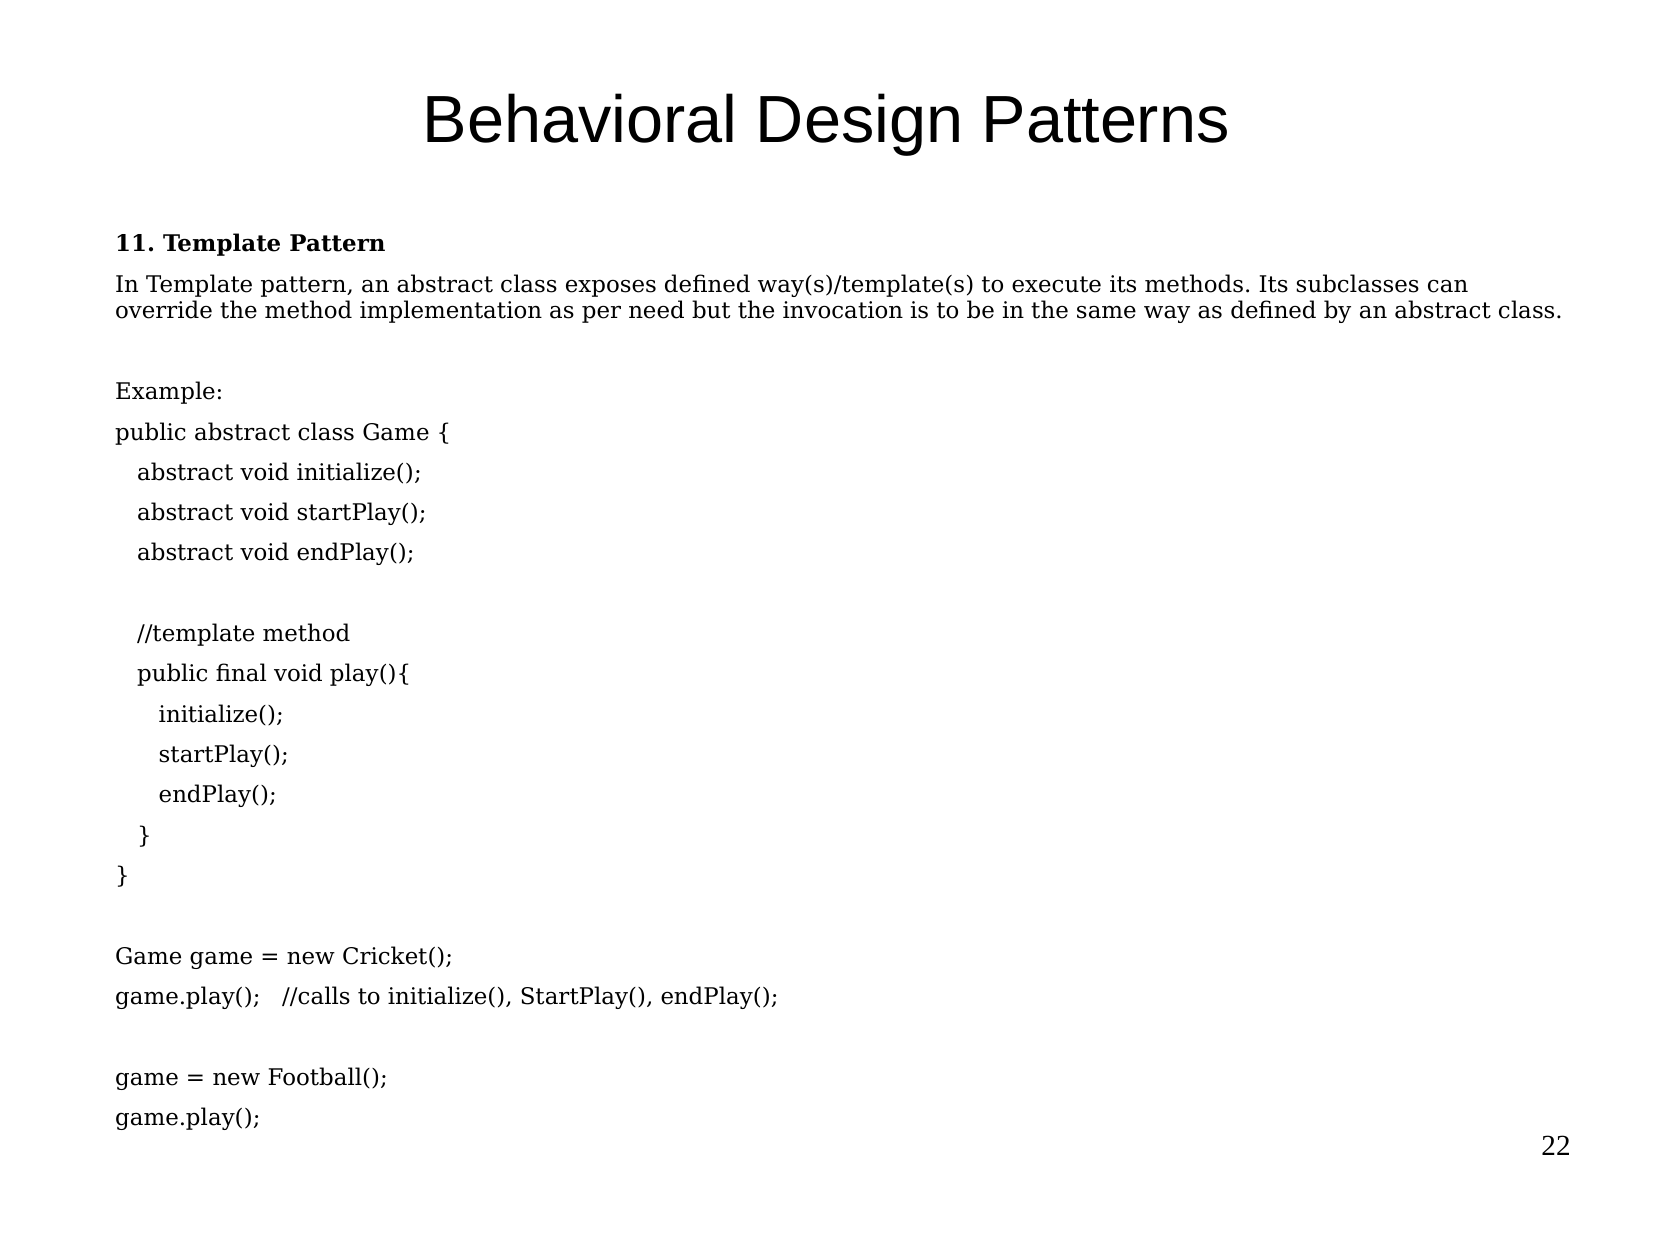

# Behavioral Design Patterns
11. Template Pattern
In Template pattern, an abstract class exposes defined way(s)/template(s) to execute its methods. Its subclasses can override the method implementation as per need but the invocation is to be in the same way as defined by an abstract class.
Example:
public abstract class Game {
 abstract void initialize();
 abstract void startPlay();
 abstract void endPlay();
 //template method
 public final void play(){
 initialize();
 startPlay();
 endPlay();
 }
}
Game game = new Cricket();
game.play(); //calls to initialize(), StartPlay(), endPlay();
game = new Football();
game.play();
22